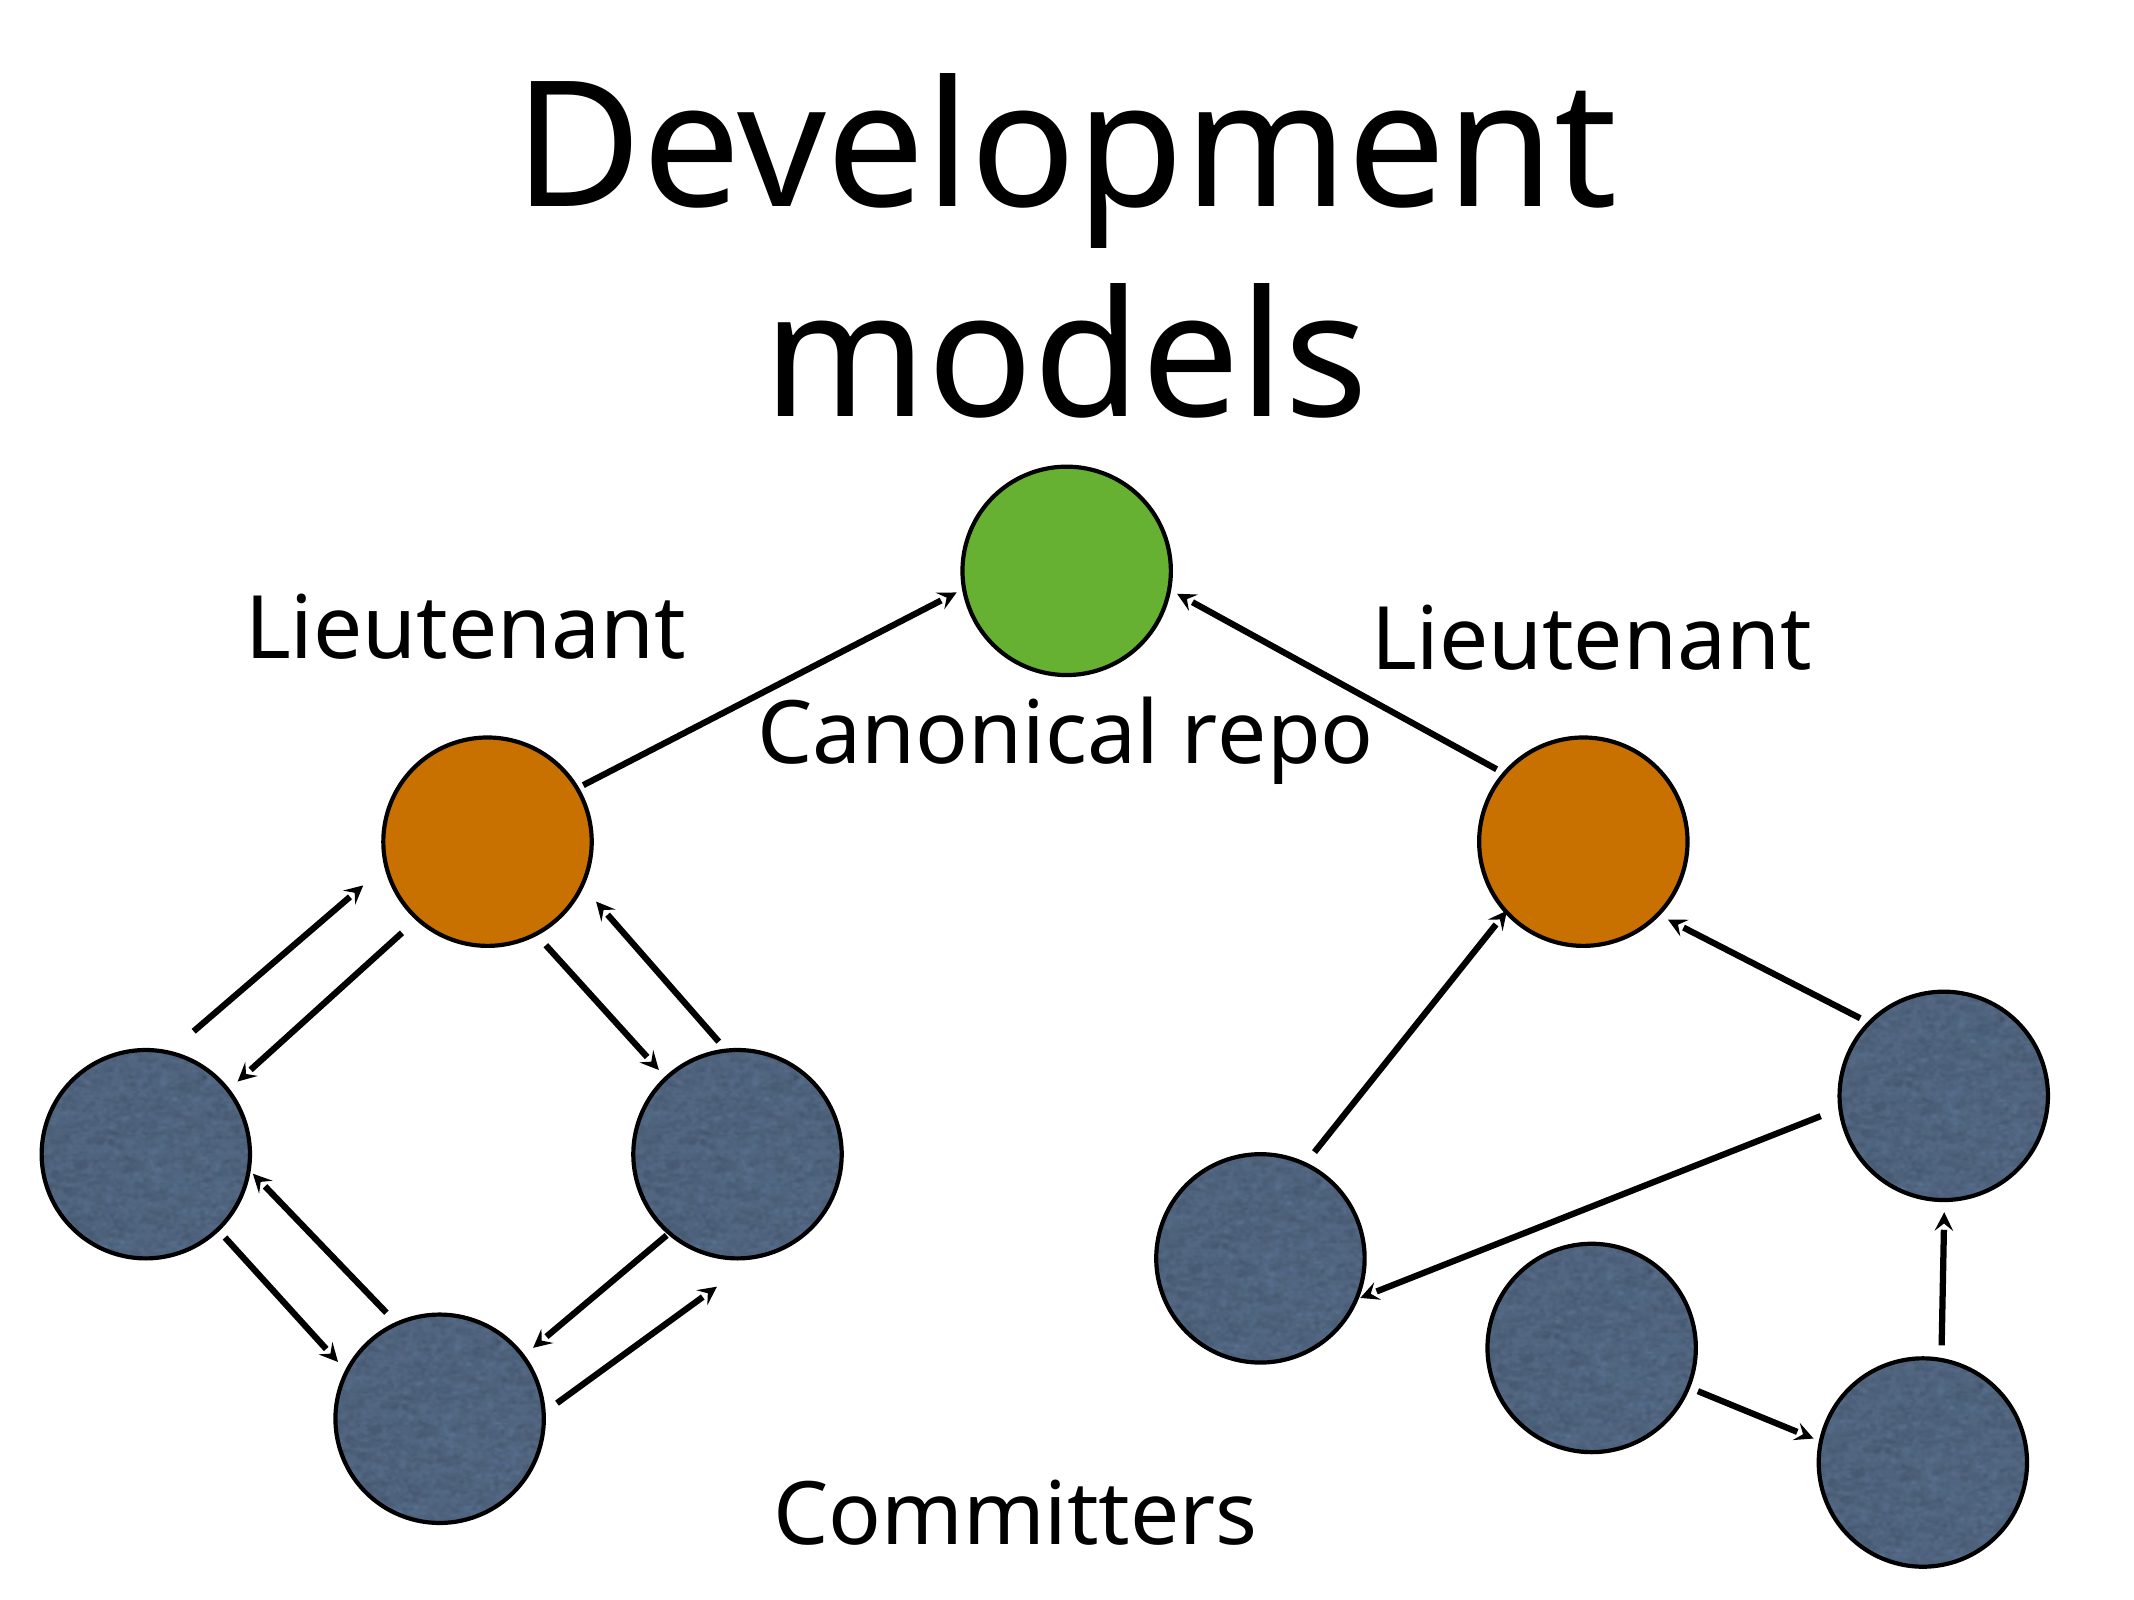

# Development models
Lieutenant
Lieutenant
Canonical repo
Committers